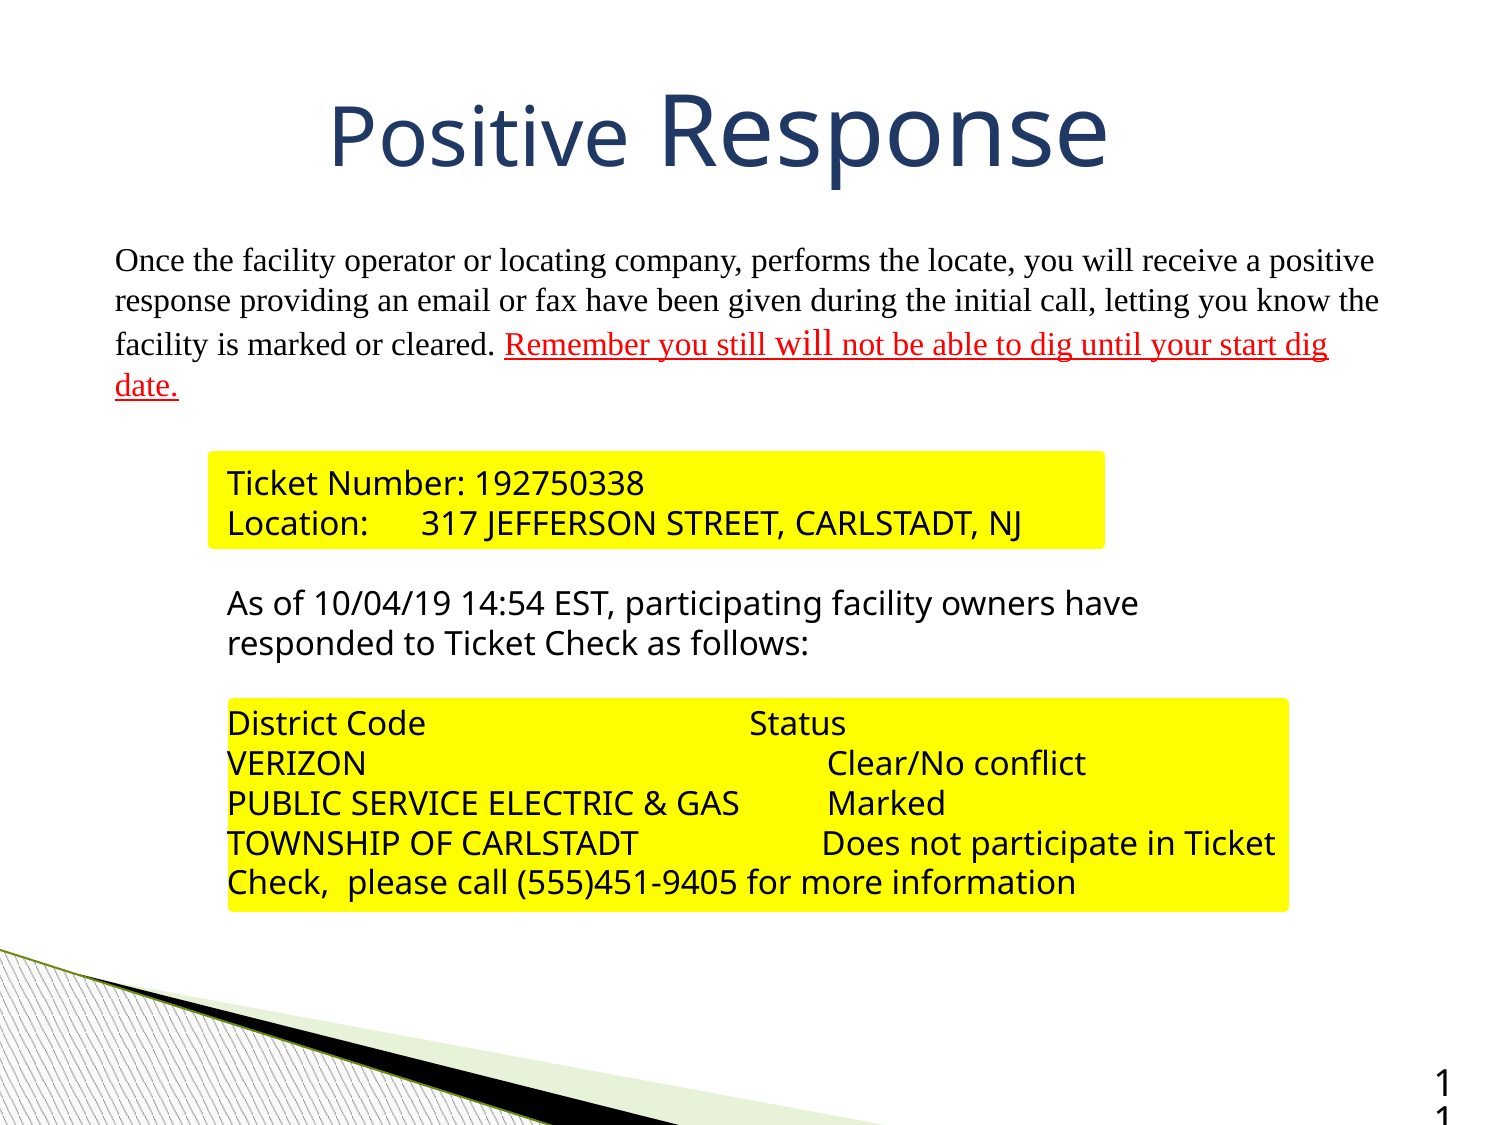

Positive Response
Once the facility operator or locating company, performs the locate, you will receive a positive response providing an email or fax have been given during the initial call, letting you know the facility is marked or cleared. Remember you still will not be able to dig until your start dig date.
Ticket Number: 192750338
Location: 317 JEFFERSON STREET, CARLSTADT, NJ
As of 10/04/19 14:54 EST, participating facility owners have responded to Ticket Check as follows:
District Code Status
VERIZON							Clear/No conflict
PUBLIC SERVICE ELECTRIC & GAS		Marked
TOWNSHIP OF CARLSTADT		 Does not participate in Ticket Check, please call (555)451-9405 for more information